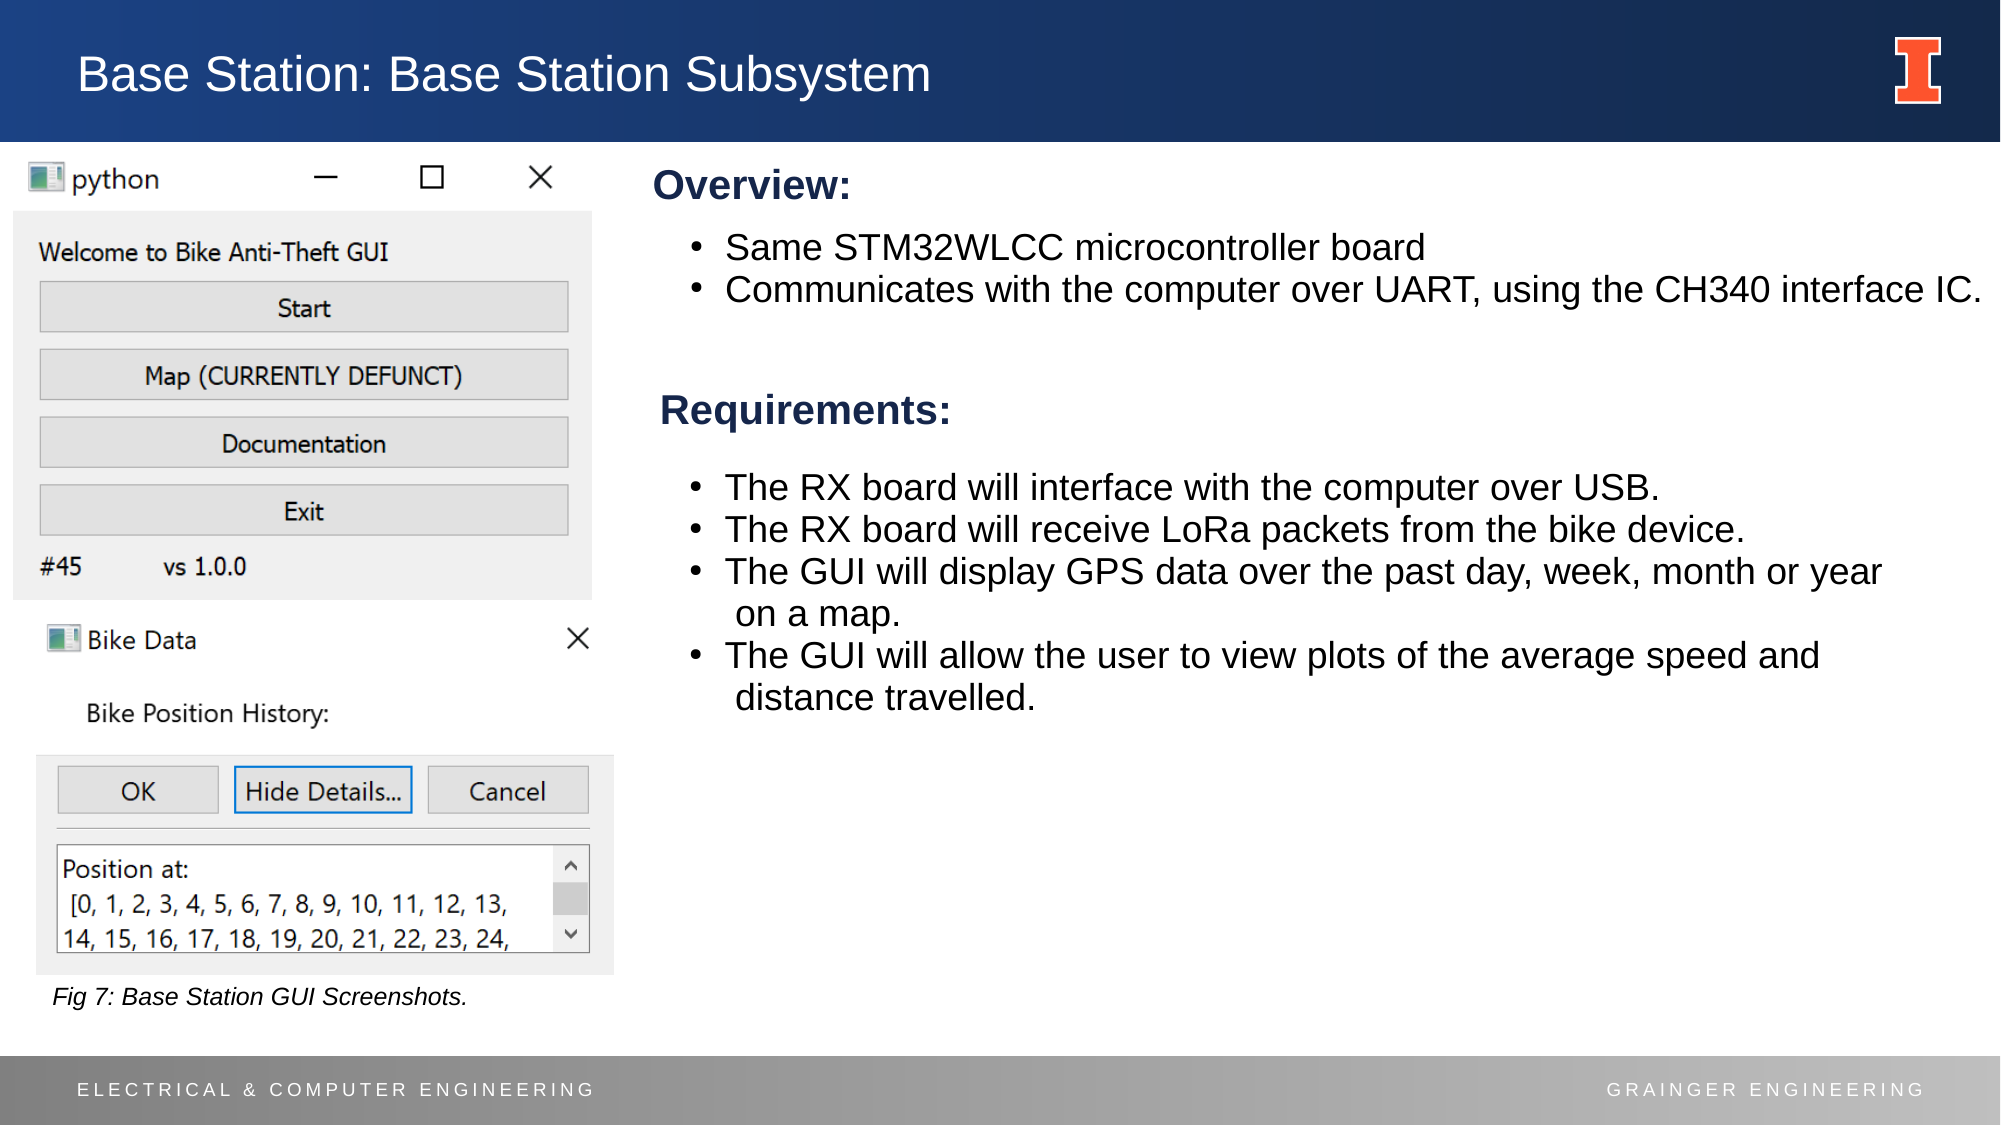

Base Station: Base Station Subsystem
Overview:
Same STM32WLCC microcontroller board
Communicates with the computer over UART, using the CH340 interface IC.
Requirements:
The RX board will interface with the computer over USB.
The RX board will receive LoRa packets from the bike device.
The GUI will display GPS data over the past day, week, month or year
 on a map.
The GUI will allow the user to view plots of the average speed and
 distance travelled.
Fig 7: Base Station GUI Screenshots.
ELECTRICAL & COMPUTER ENGINEERING
GRAINGER ENGINEERING